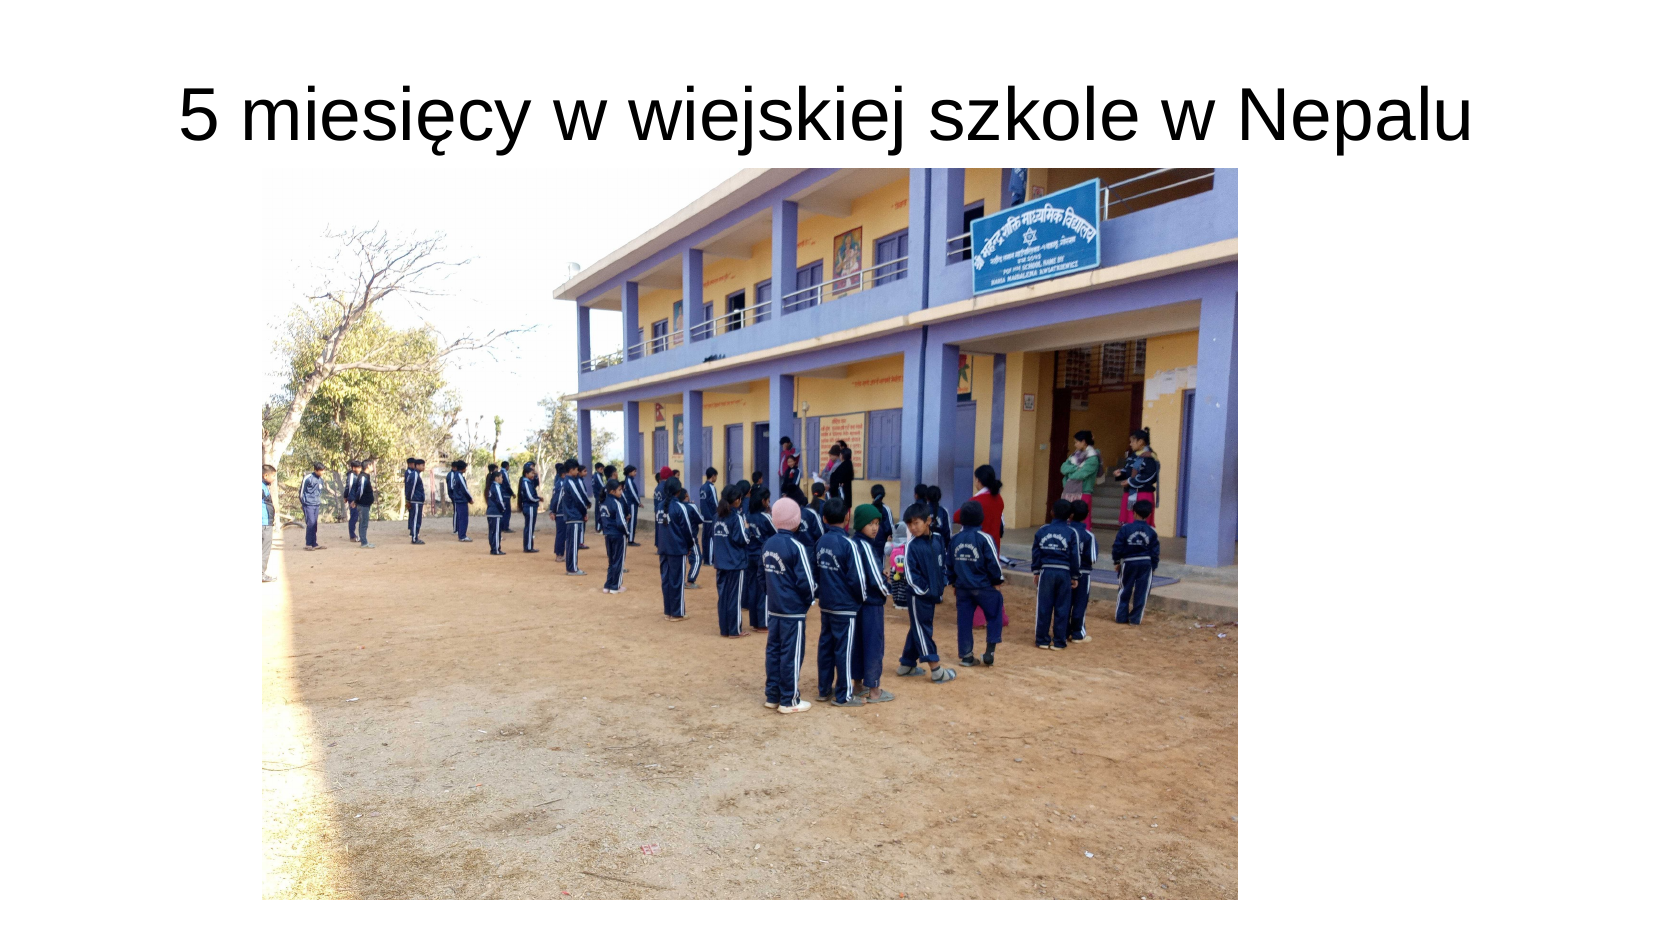

# 5 miesięcy w wiejskiej szkole w Nepalu